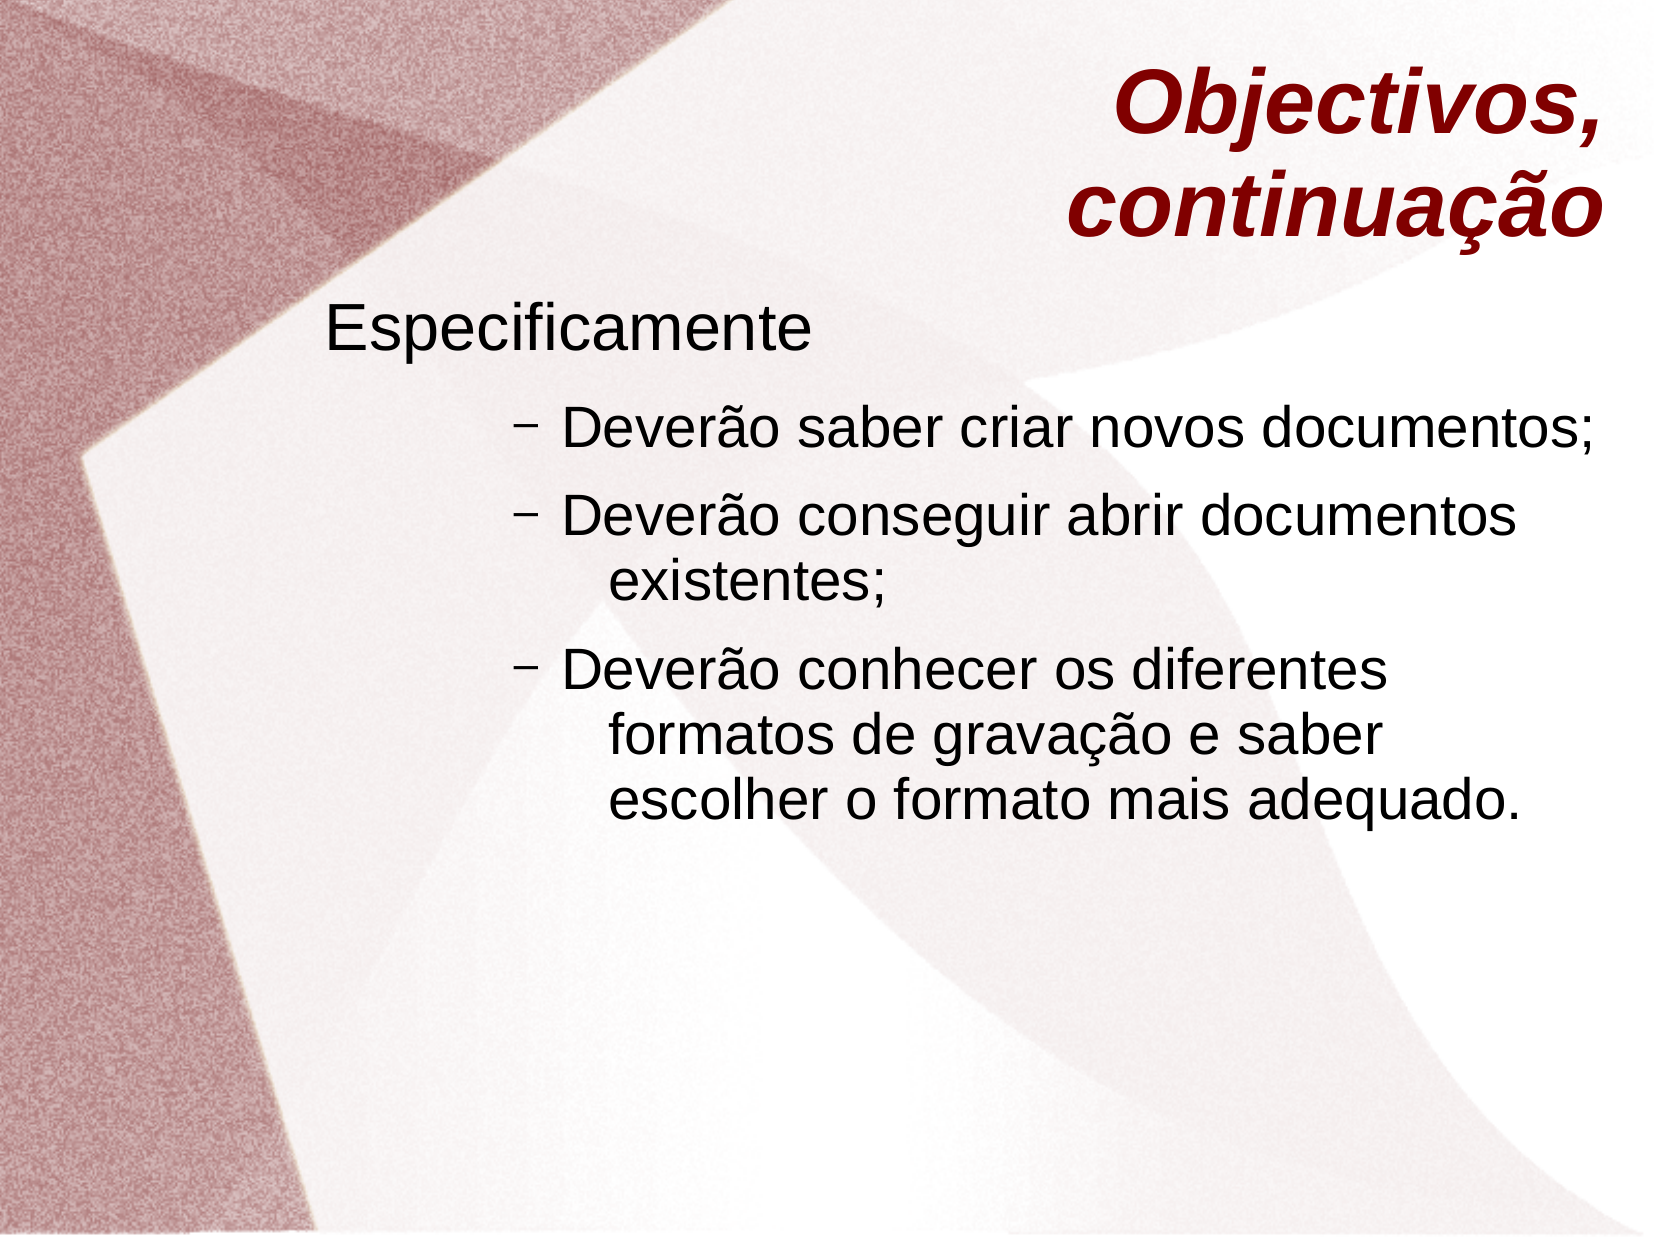

# Objectivos, continuação
Especificamente
Deverão saber criar novos documentos;
Deverão conseguir abrir documentos existentes;
Deverão conhecer os diferentes formatos de gravação e saber escolher o formato mais adequado.